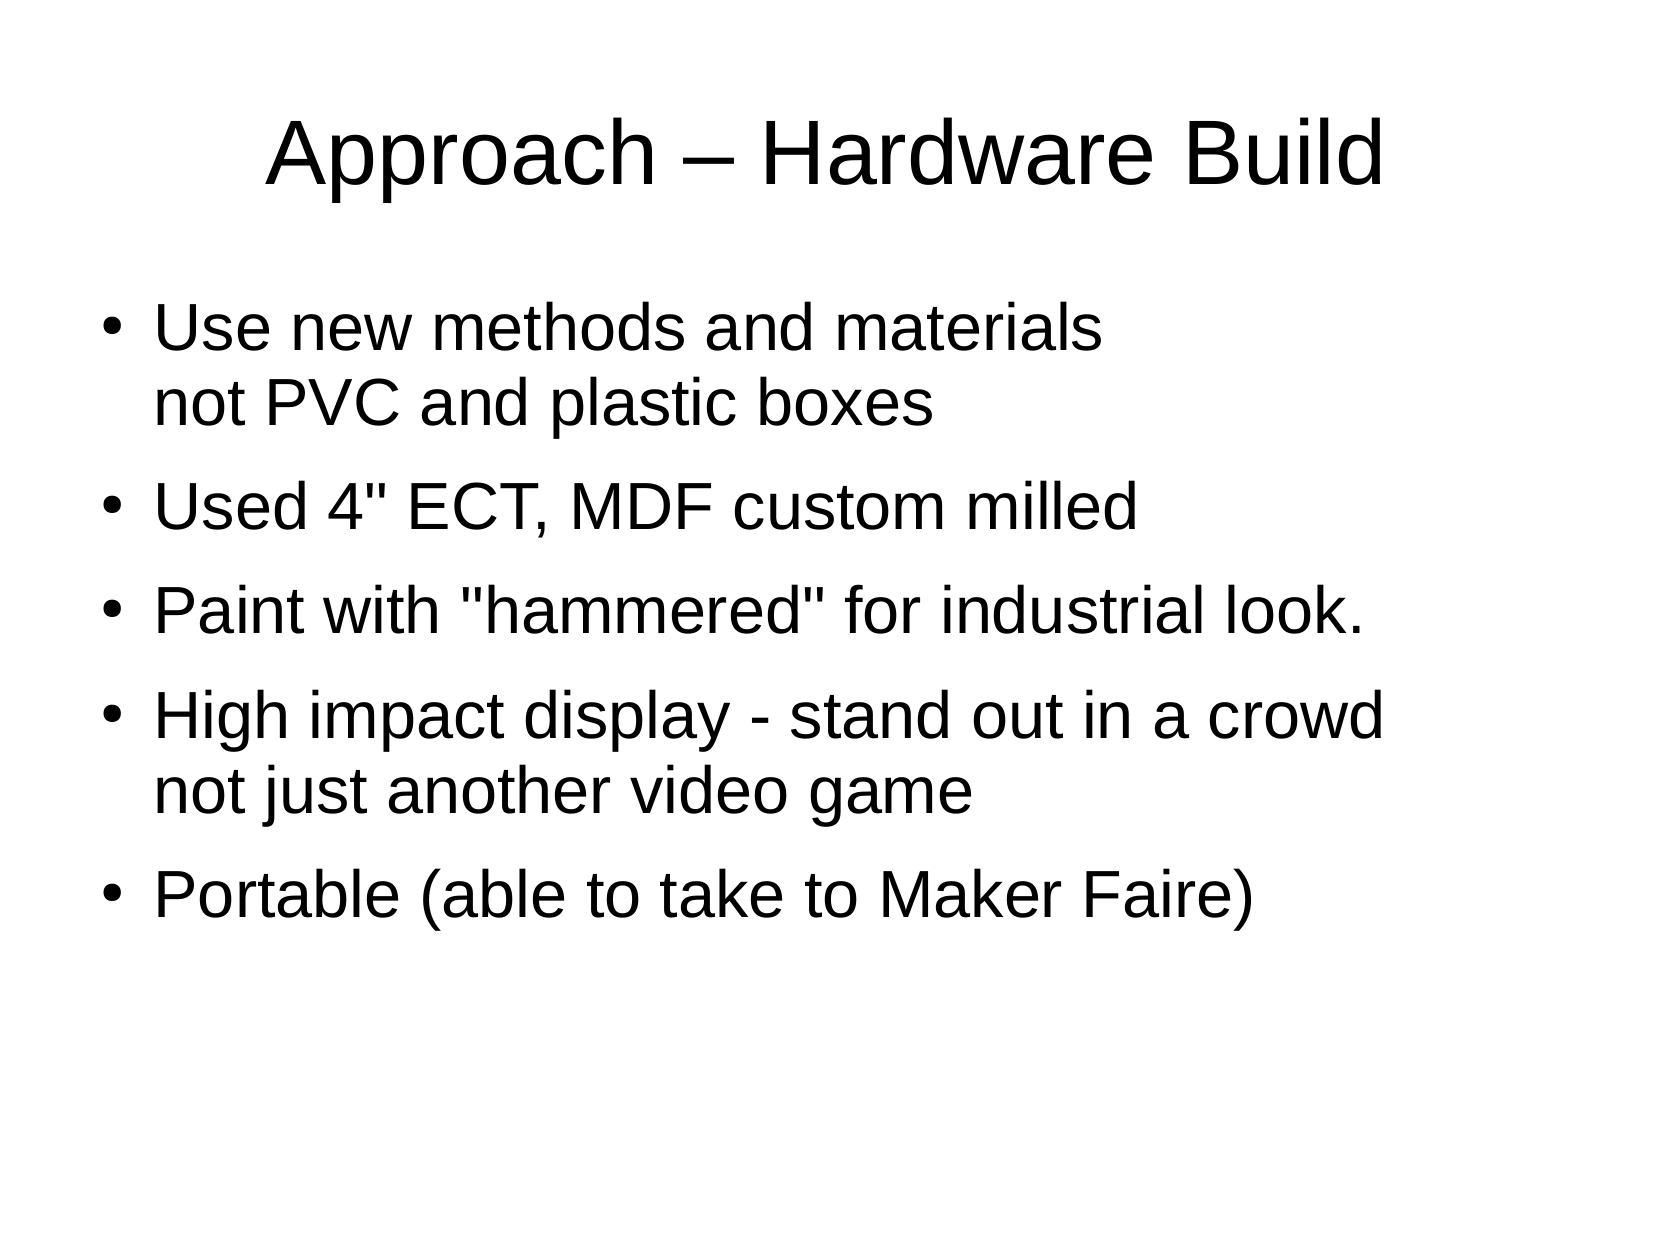

# Approach – Hardware Build
Use new methods and materials
not PVC and plastic boxes
Used 4" ECT, MDF custom milled
Paint with "hammered" for industrial look.
High impact display - stand out in a crowd
not just another video game
Portable (able to take to Maker Faire)